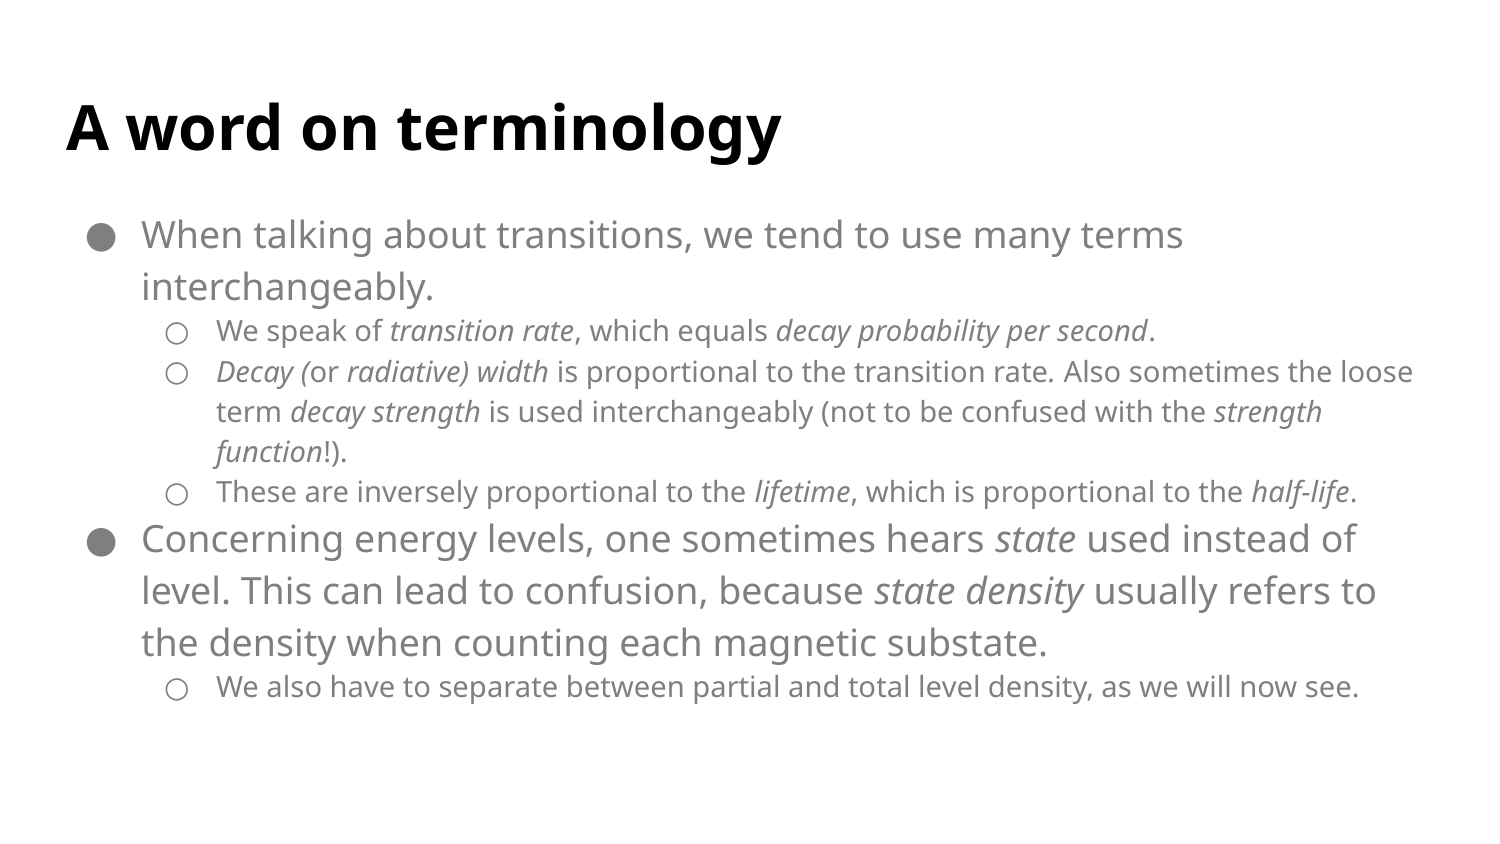

# A word on terminology
When talking about transitions, we tend to use many terms interchangeably.
We speak of transition rate, which equals decay probability per second.
Decay (or radiative) width is proportional to the transition rate. Also sometimes the loose term decay strength is used interchangeably (not to be confused with the strength function!).
These are inversely proportional to the lifetime, which is proportional to the half-life.
Concerning energy levels, one sometimes hears state used instead of level. This can lead to confusion, because state density usually refers to the density when counting each magnetic substate.
We also have to separate between partial and total level density, as we will now see.